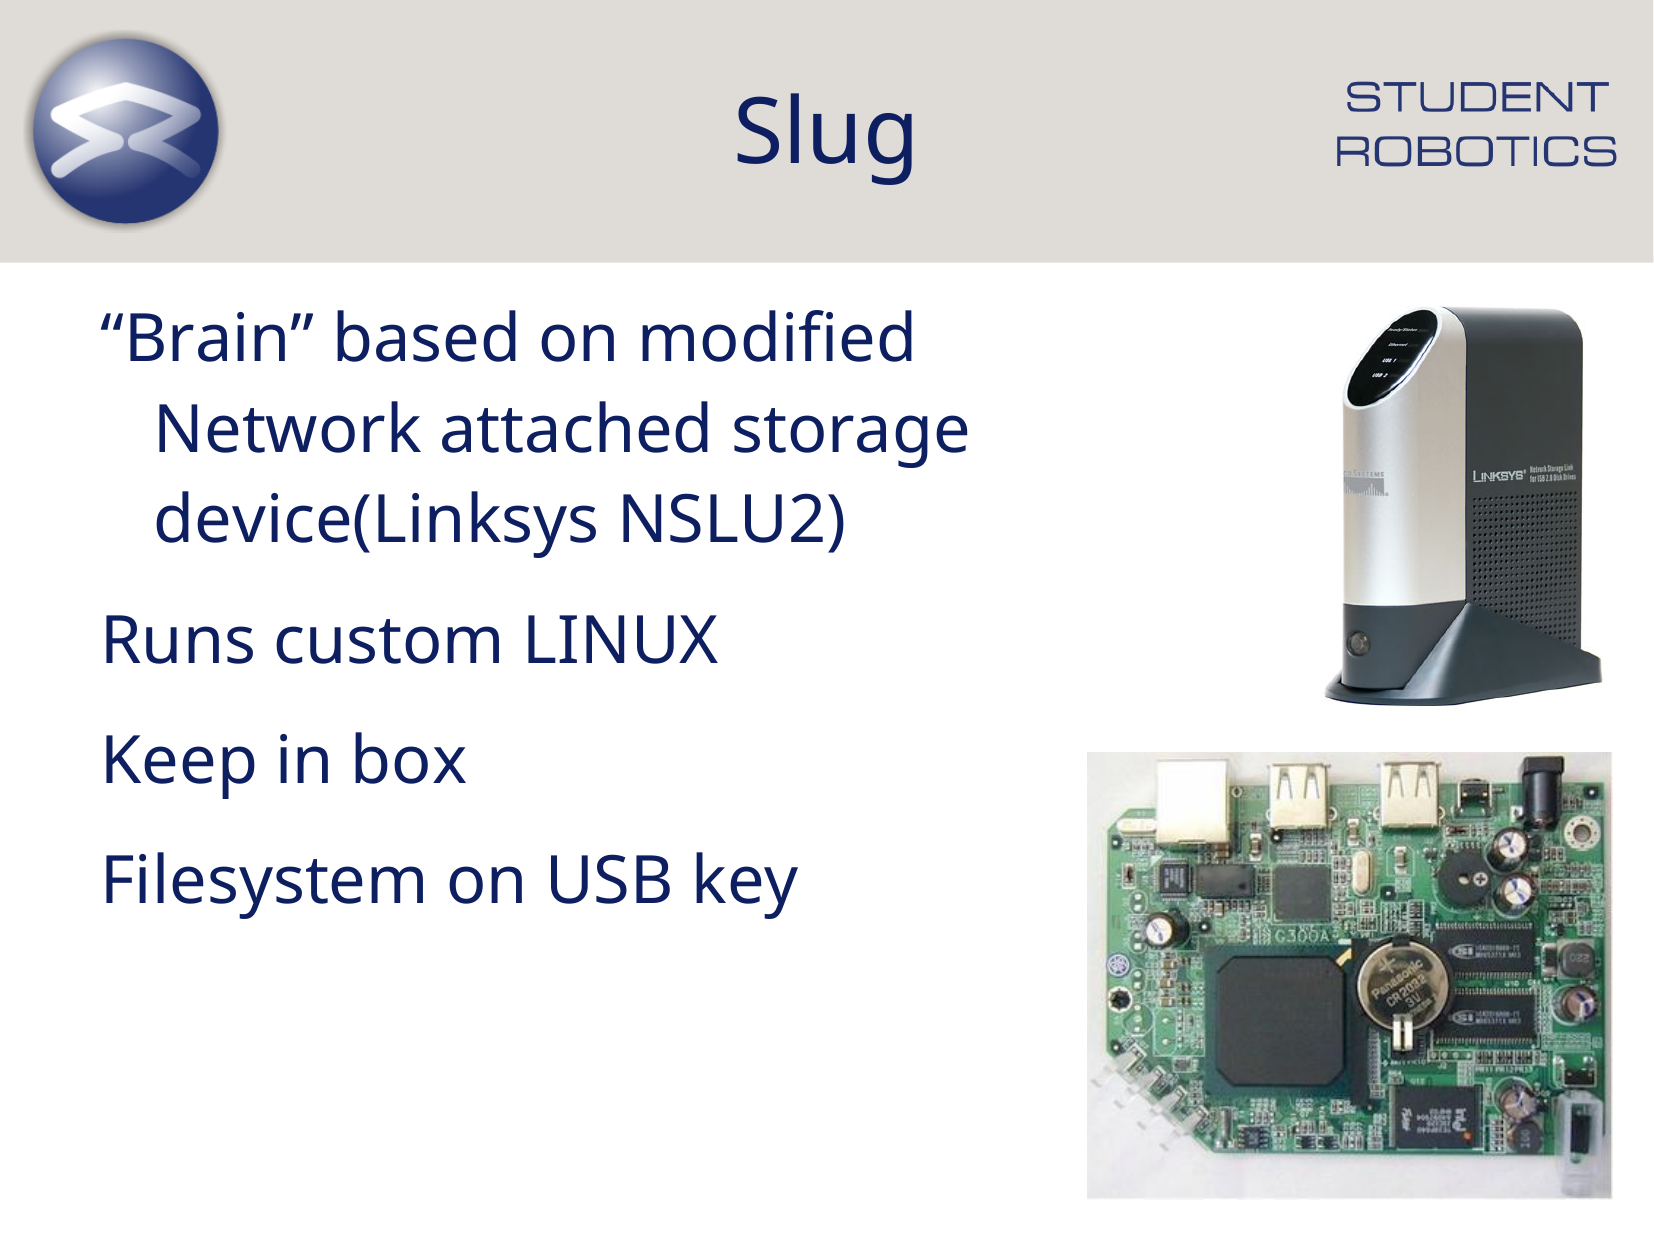

# Slug
“Brain” based on modified Network attached storage device(Linksys NSLU2)
Runs custom LINUX
Keep in box
Filesystem on USB key